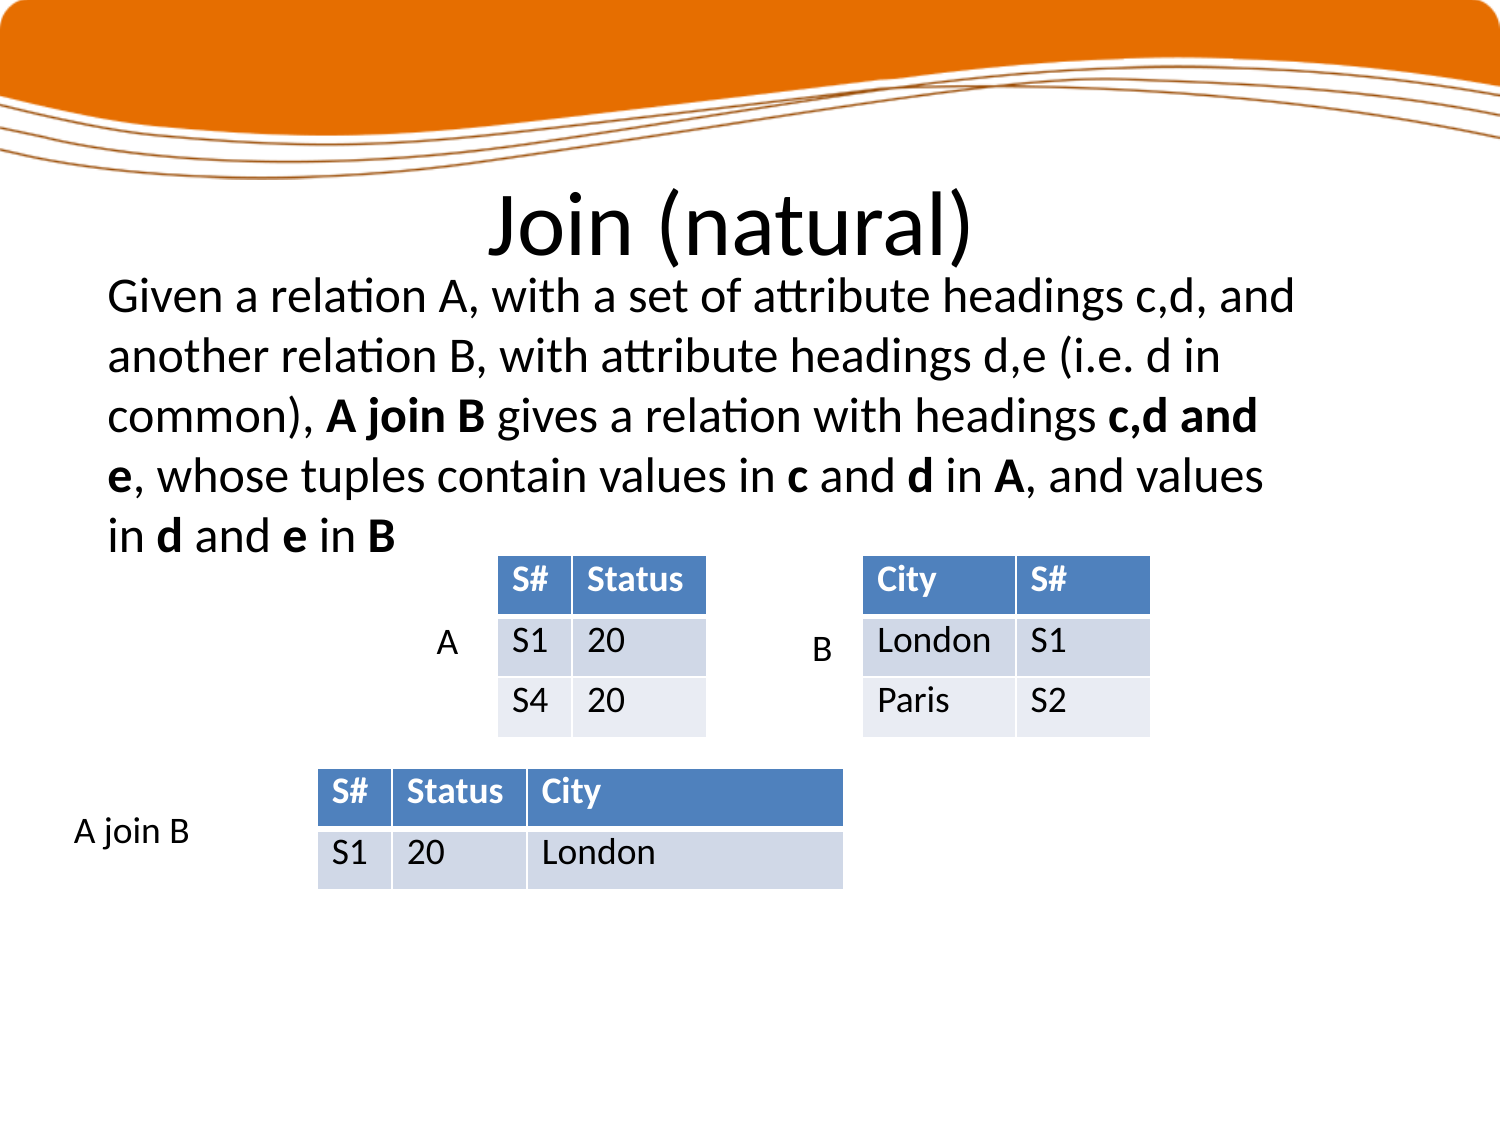

Join (natural)
Given a relation A, with a set of attribute headings c,d, and another relation B, with attribute headings d,e (i.e. d in common), A join B gives a relation with headings c,d and e, whose tuples contain values in c and d in A, and values in d and e in B
| S# | Status |
| --- | --- |
| S1 | 20 |
| S4 | 20 |
| City | S# |
| --- | --- |
| London | S1 |
| Paris | S2 |
A
B
| S# | Status | City |
| --- | --- | --- |
| S1 | 20 | London |
A join B